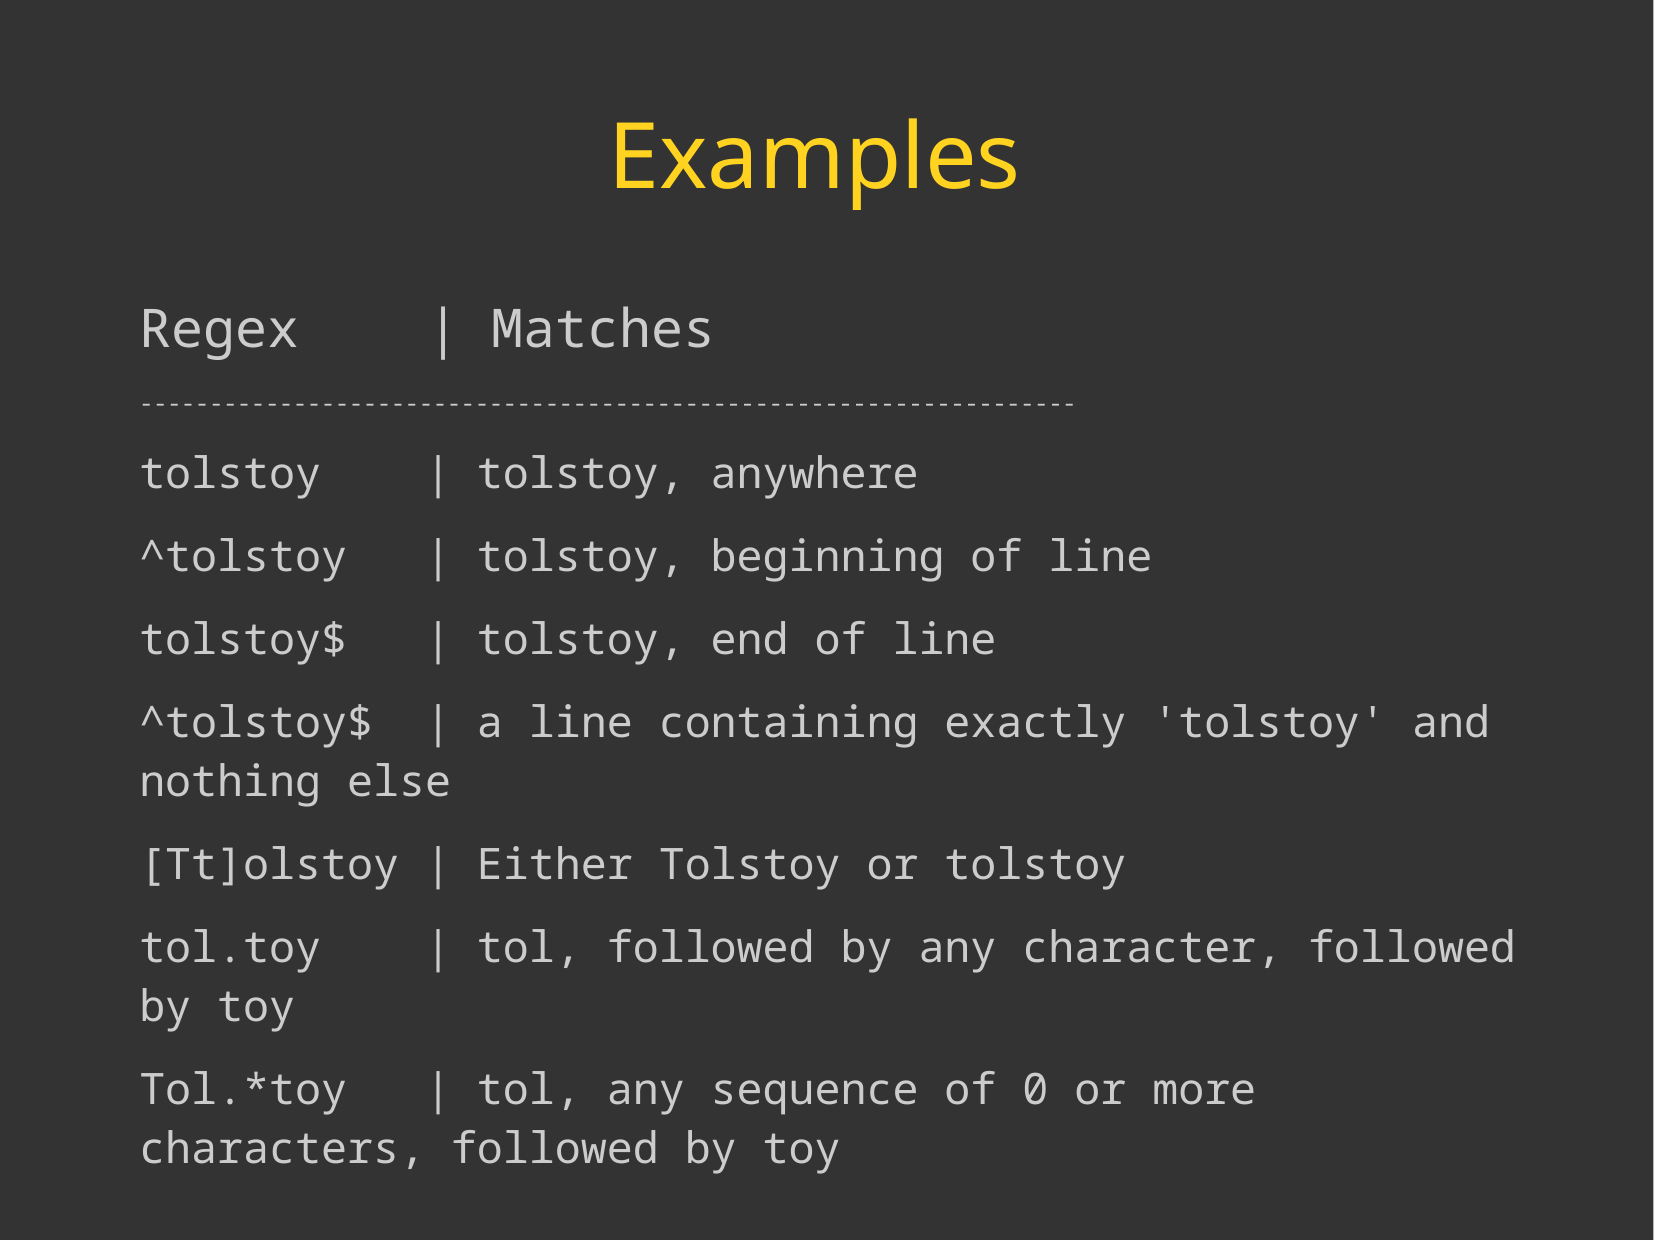

# Examples
Regex | Matches
-------------------------------------------------------------------
tolstoy | tolstoy, anywhere
^tolstoy | tolstoy, beginning of line
tolstoy$ | tolstoy, end of line
^tolstoy$ | a line containing exactly 'tolstoy' and nothing else
[Tt]olstoy | Either Tolstoy or tolstoy
tol.toy | tol, followed by any character, followed by toy
Tol.*toy | tol, any sequence of 0 or more characters, followed by toy